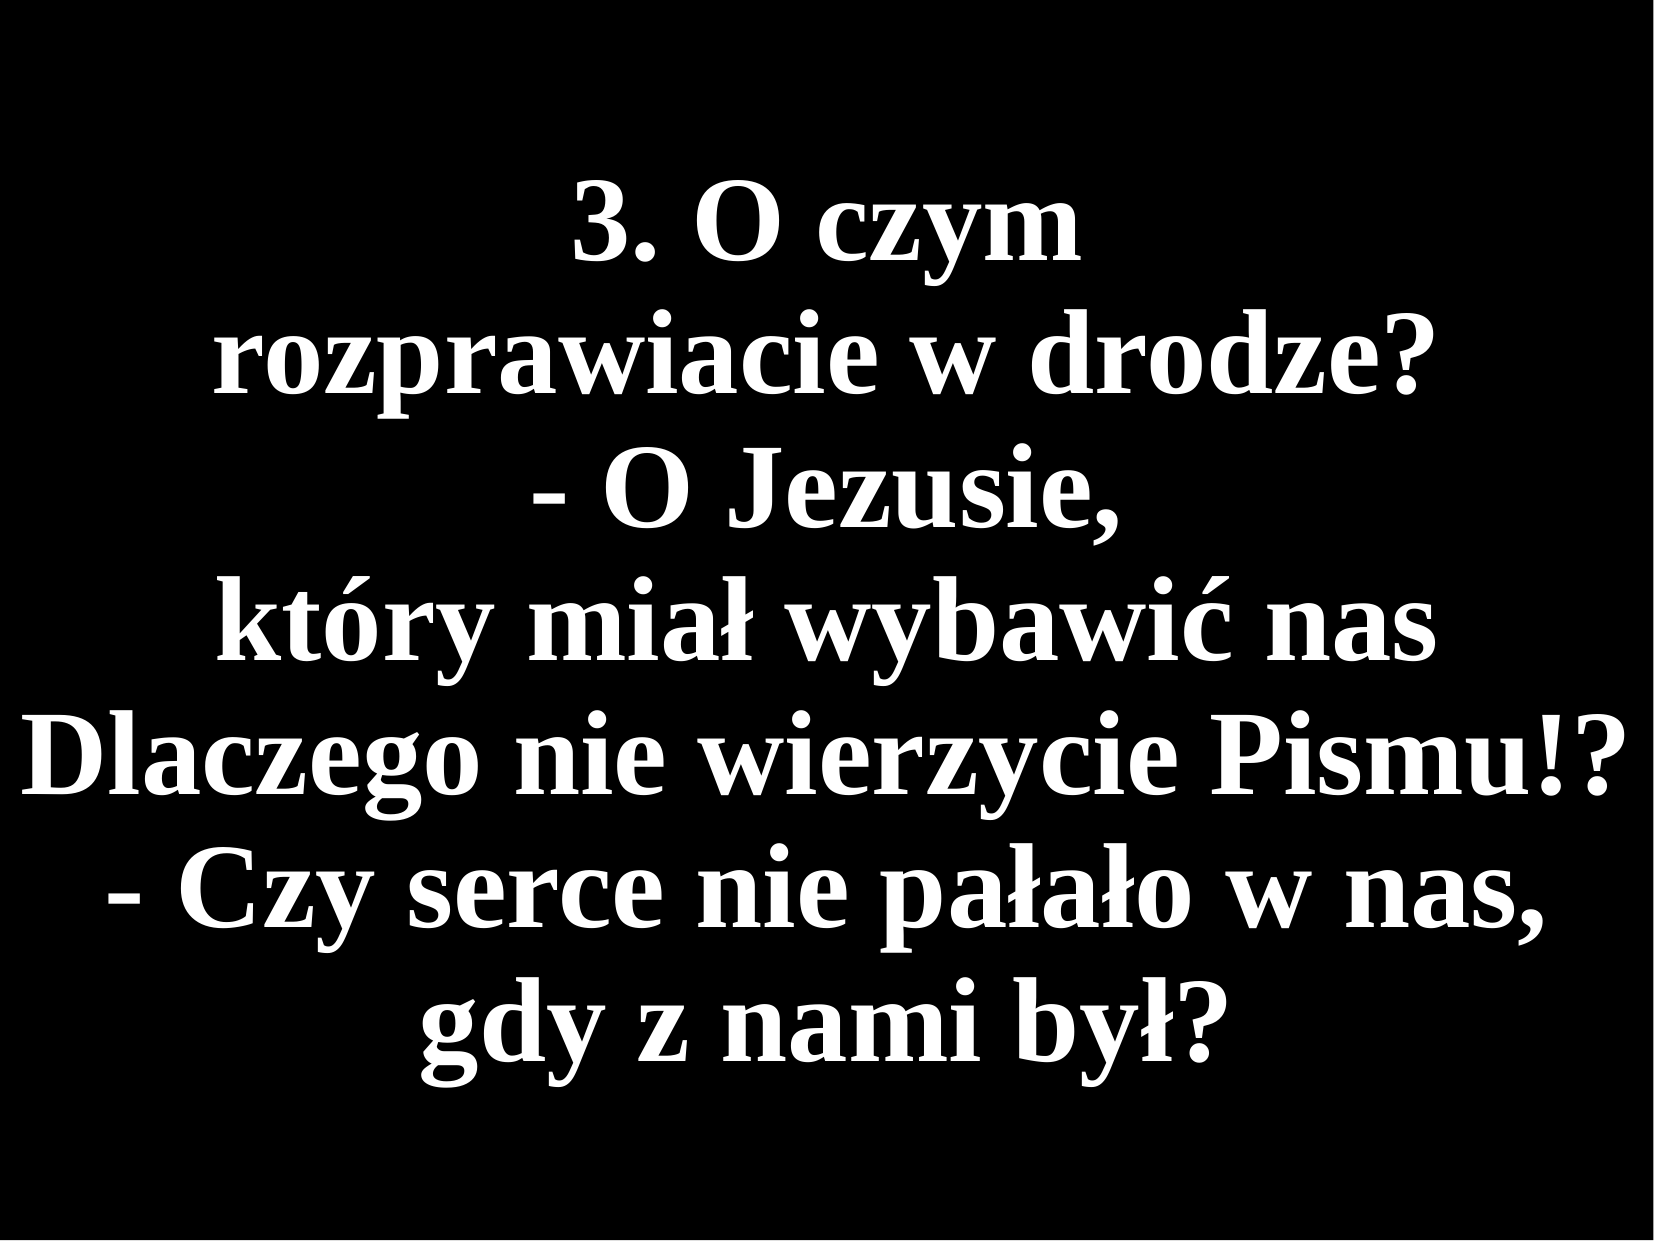

# 3. O czym rozprawiacie w drodze? - O Jezusie, który miał wybawić nas Dlaczego nie wierzycie Pismu!? - Czy serce nie pałało w nas, gdy z nami był?